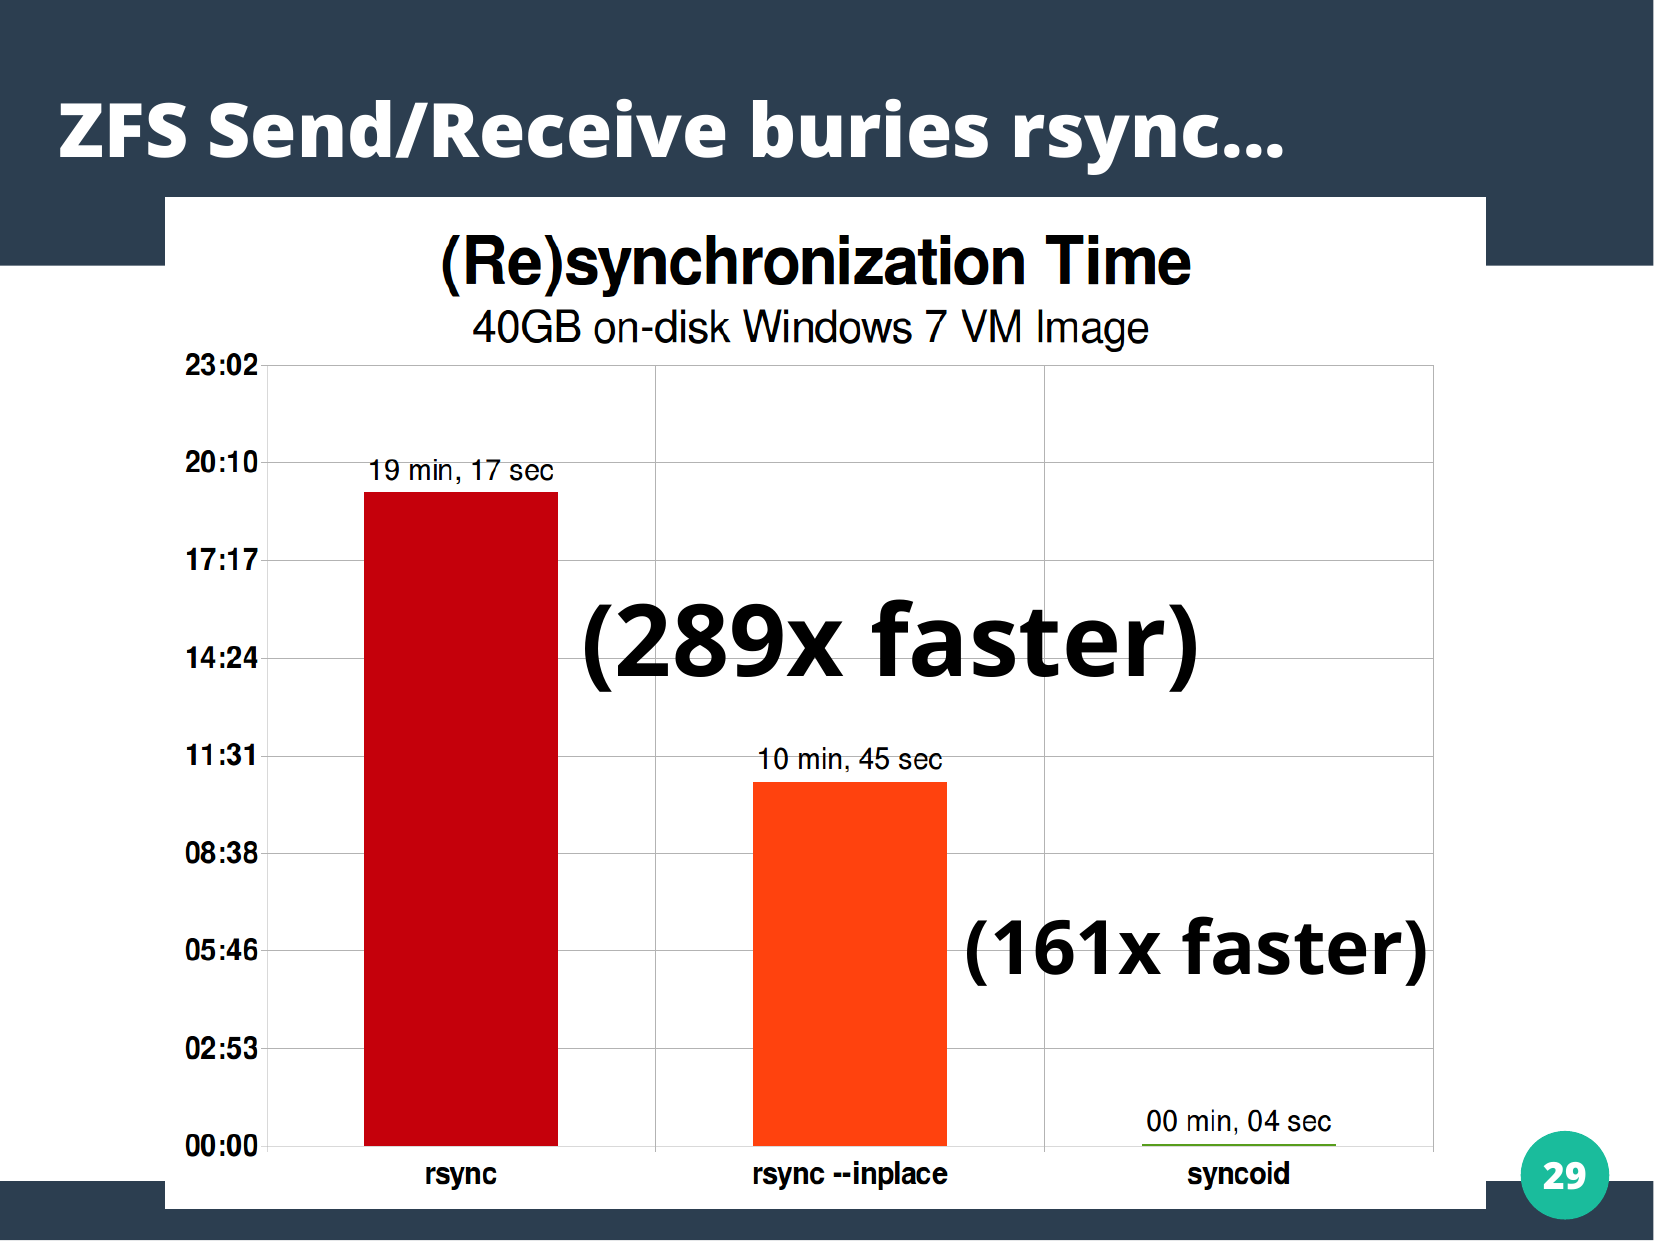

# ZFS Send/Receive buries rsync...
 (289x faster)
 (161x faster)
29